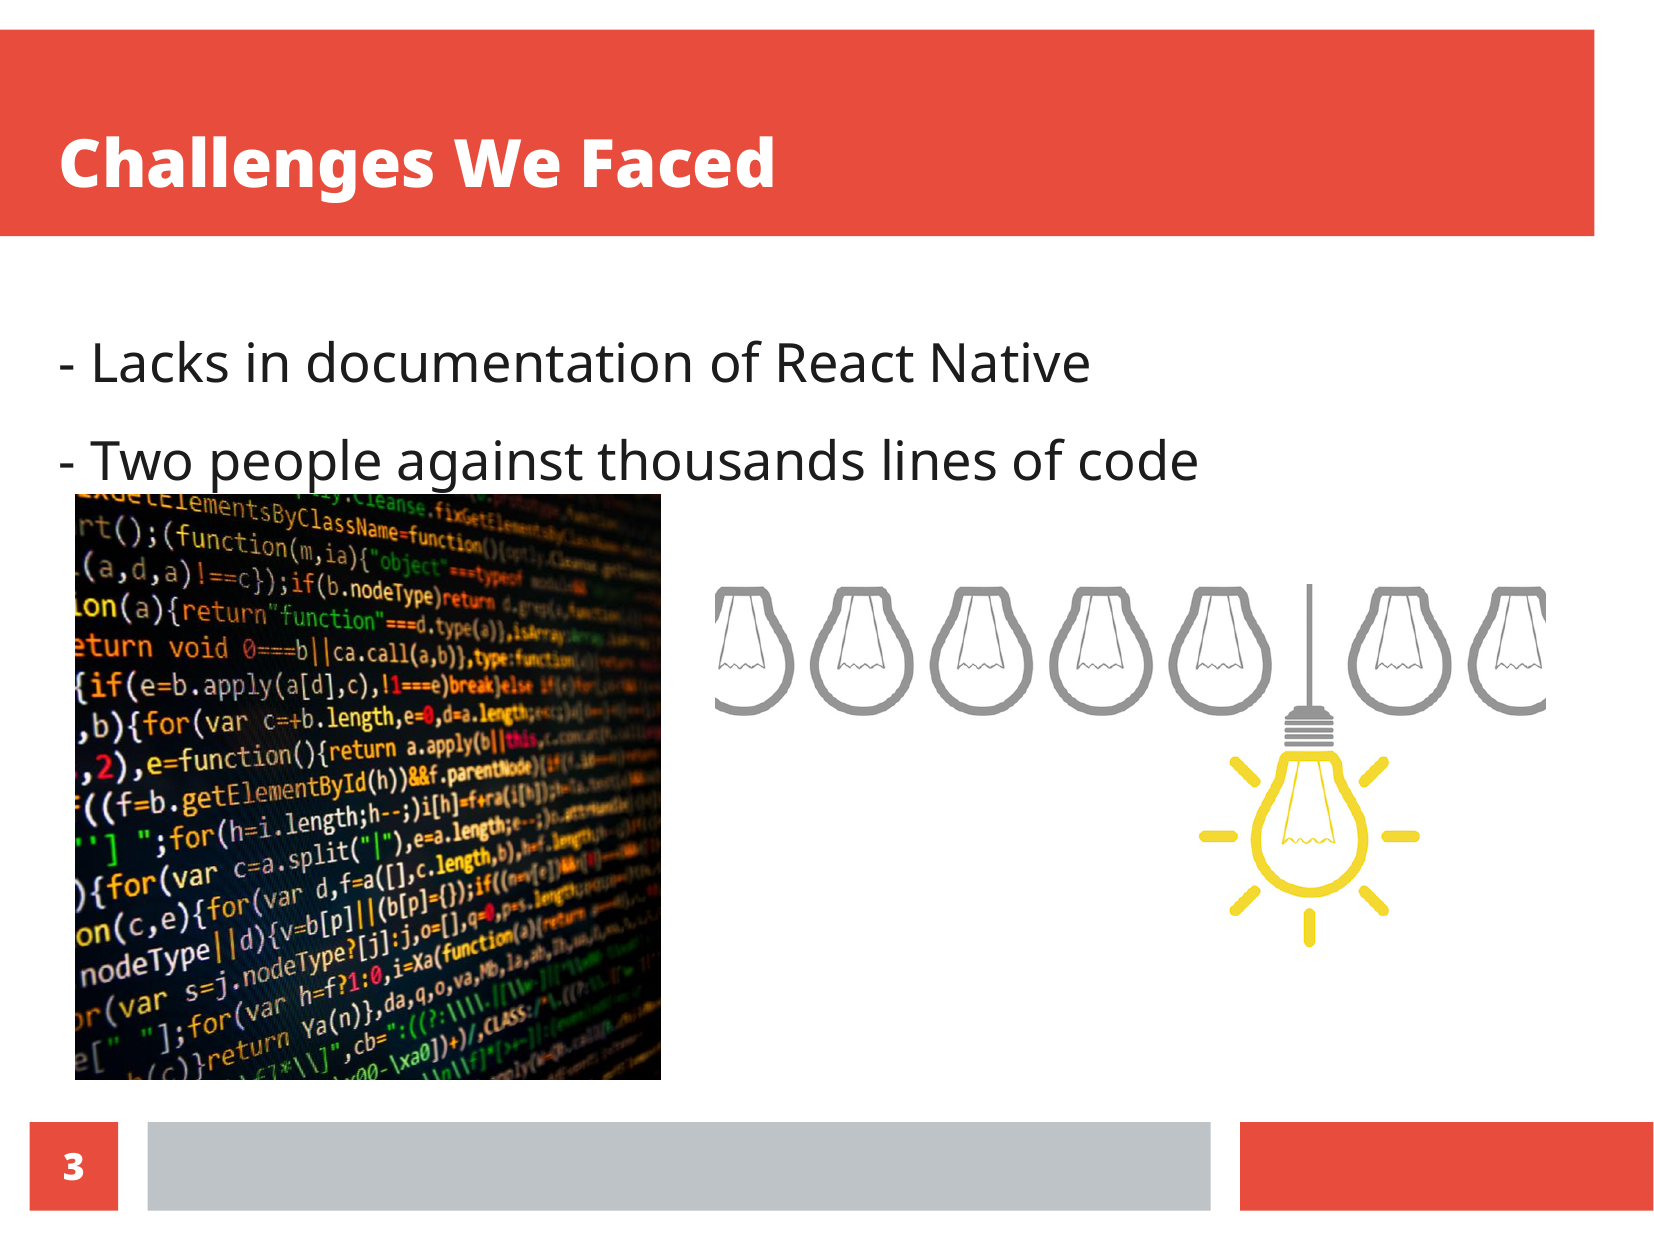

# Challenges We Faced
- Lacks in documentation of React Native
- Two people against thousands lines of code
3